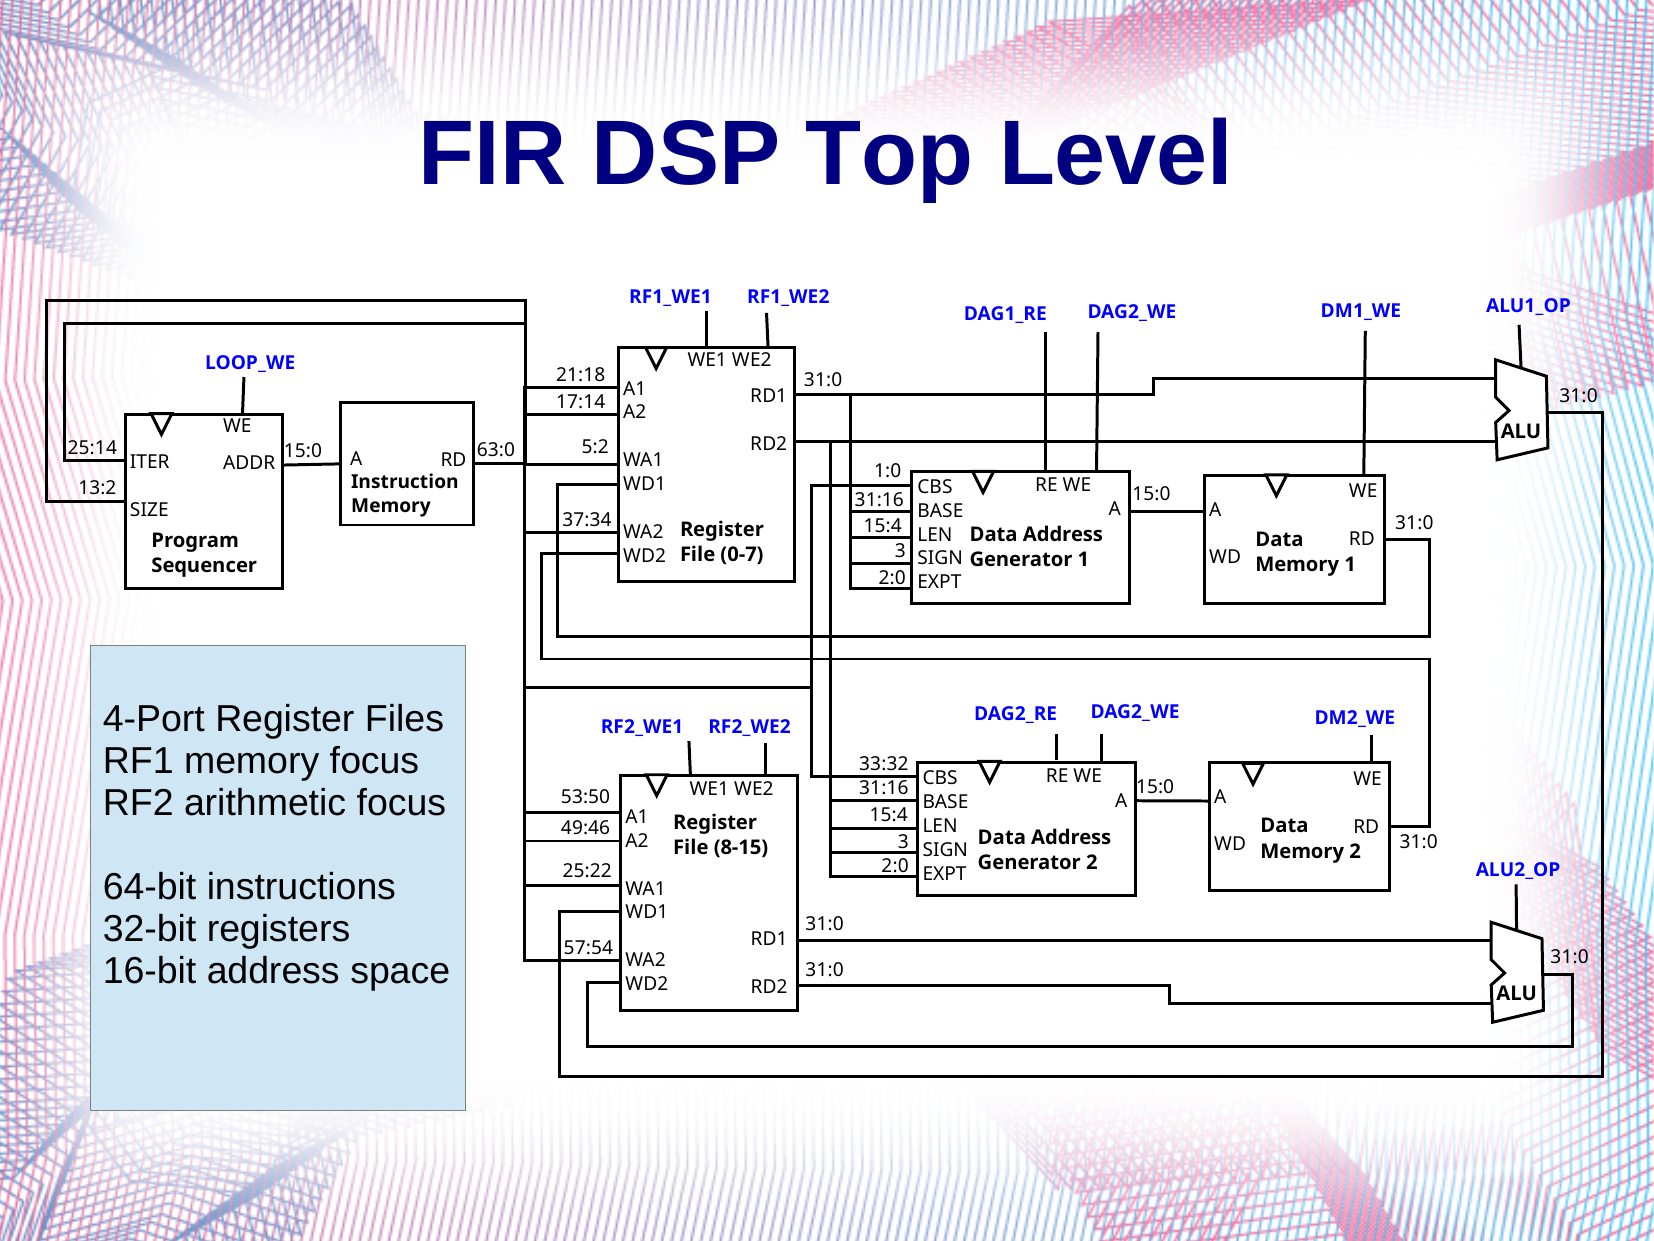

# FIR DSP Top Level
4-Port Register Files
RF1 memory focus
RF2 arithmetic focus
64-bit instructions
32-bit registers
16-bit address space